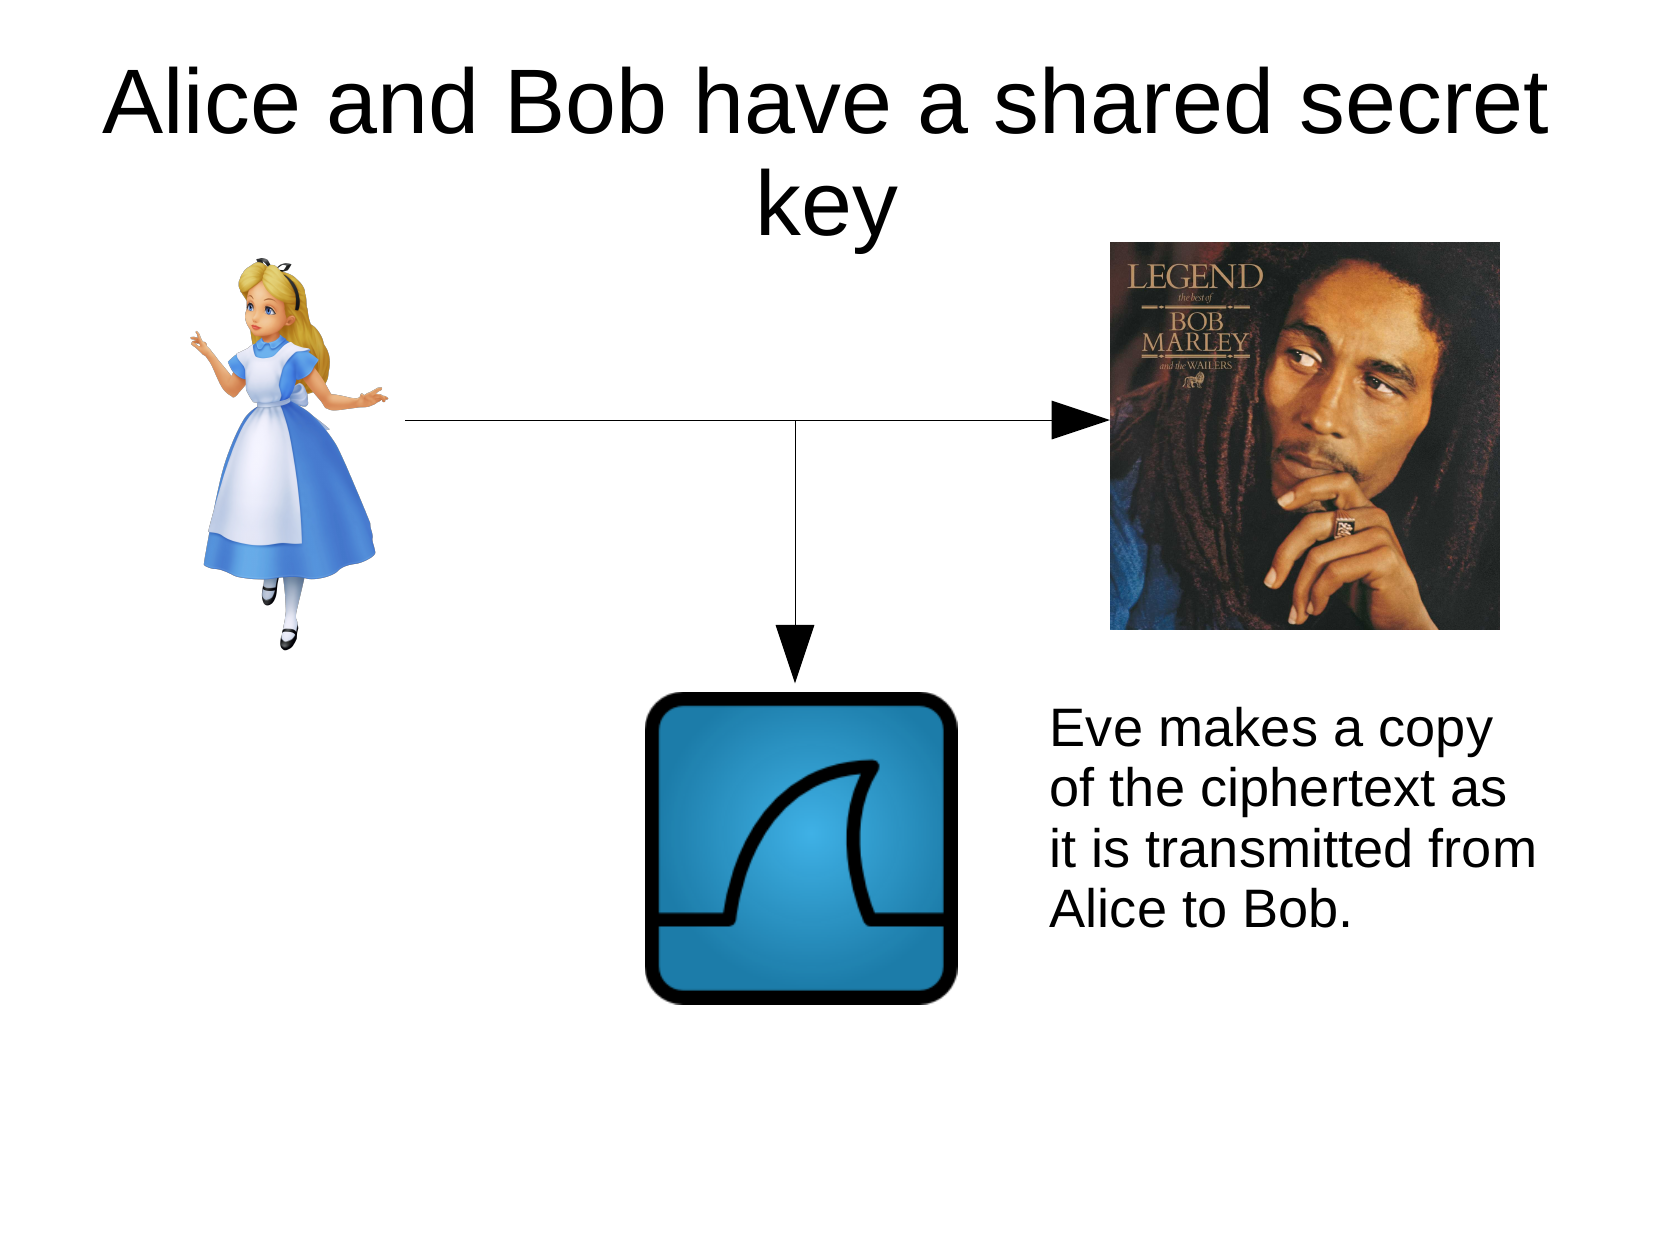

# Alice and Bob have a shared secret key
Eve makes a copy of the ciphertext as it is transmitted from Alice to Bob.